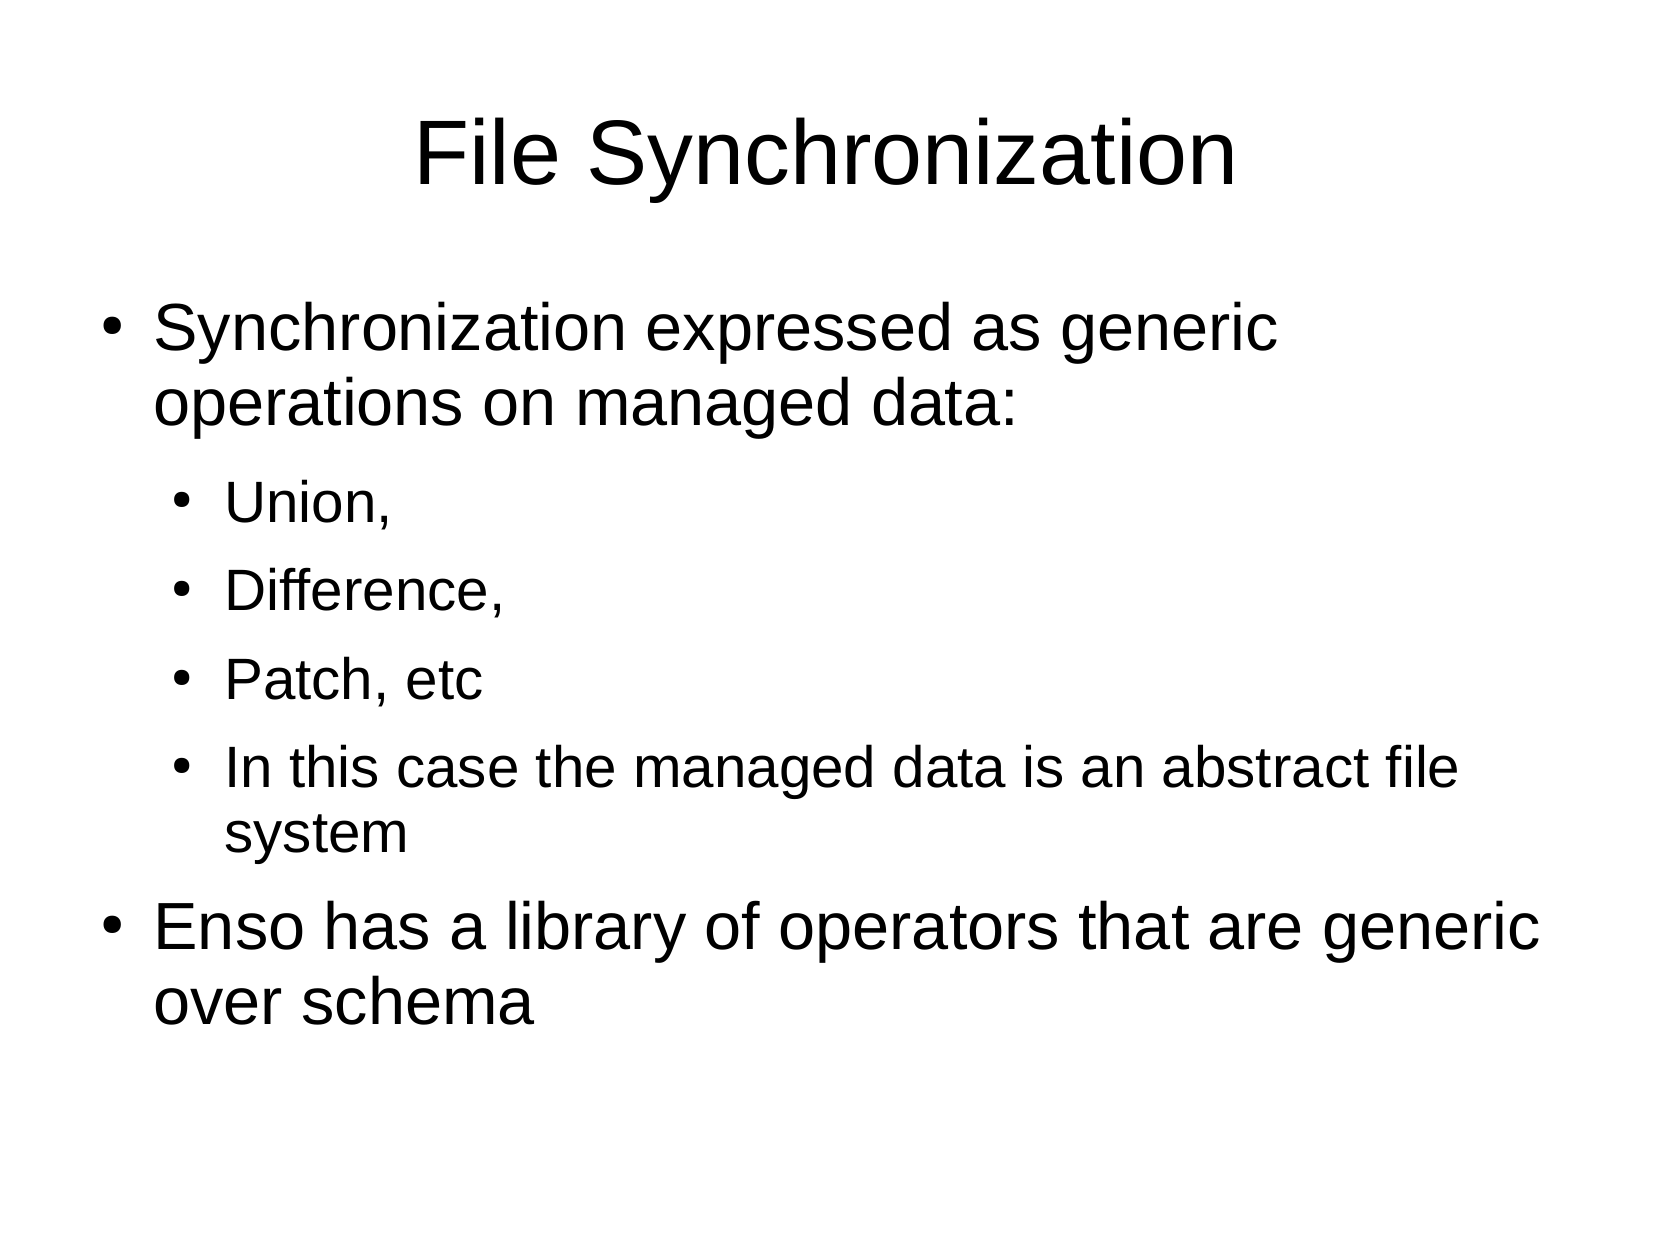

# File Synchronization
Synchronization expressed as generic operations on managed data:
Union,
Difference,
Patch, etc
In this case the managed data is an abstract file system
Enso has a library of operators that are generic over schema